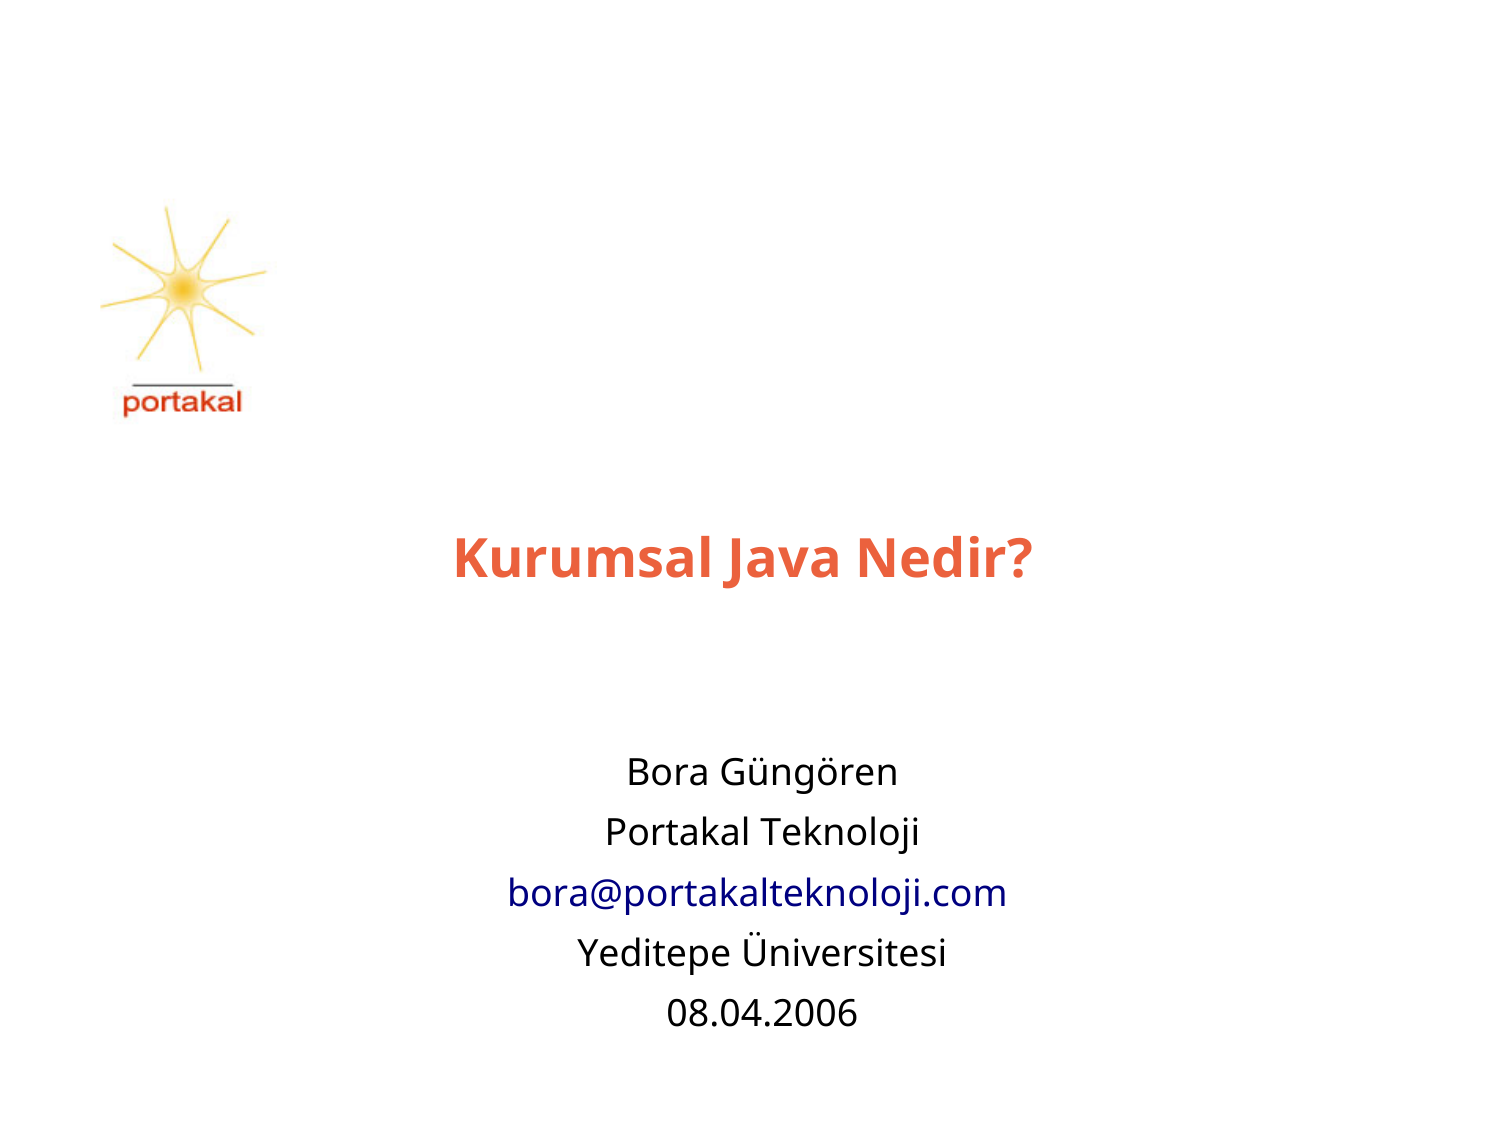

# Kurumsal Java Nedir?
Bora Güngören
Portakal Teknoloji
bora@portakalteknoloji.com
Yeditepe Üniversitesi
08.04.2006